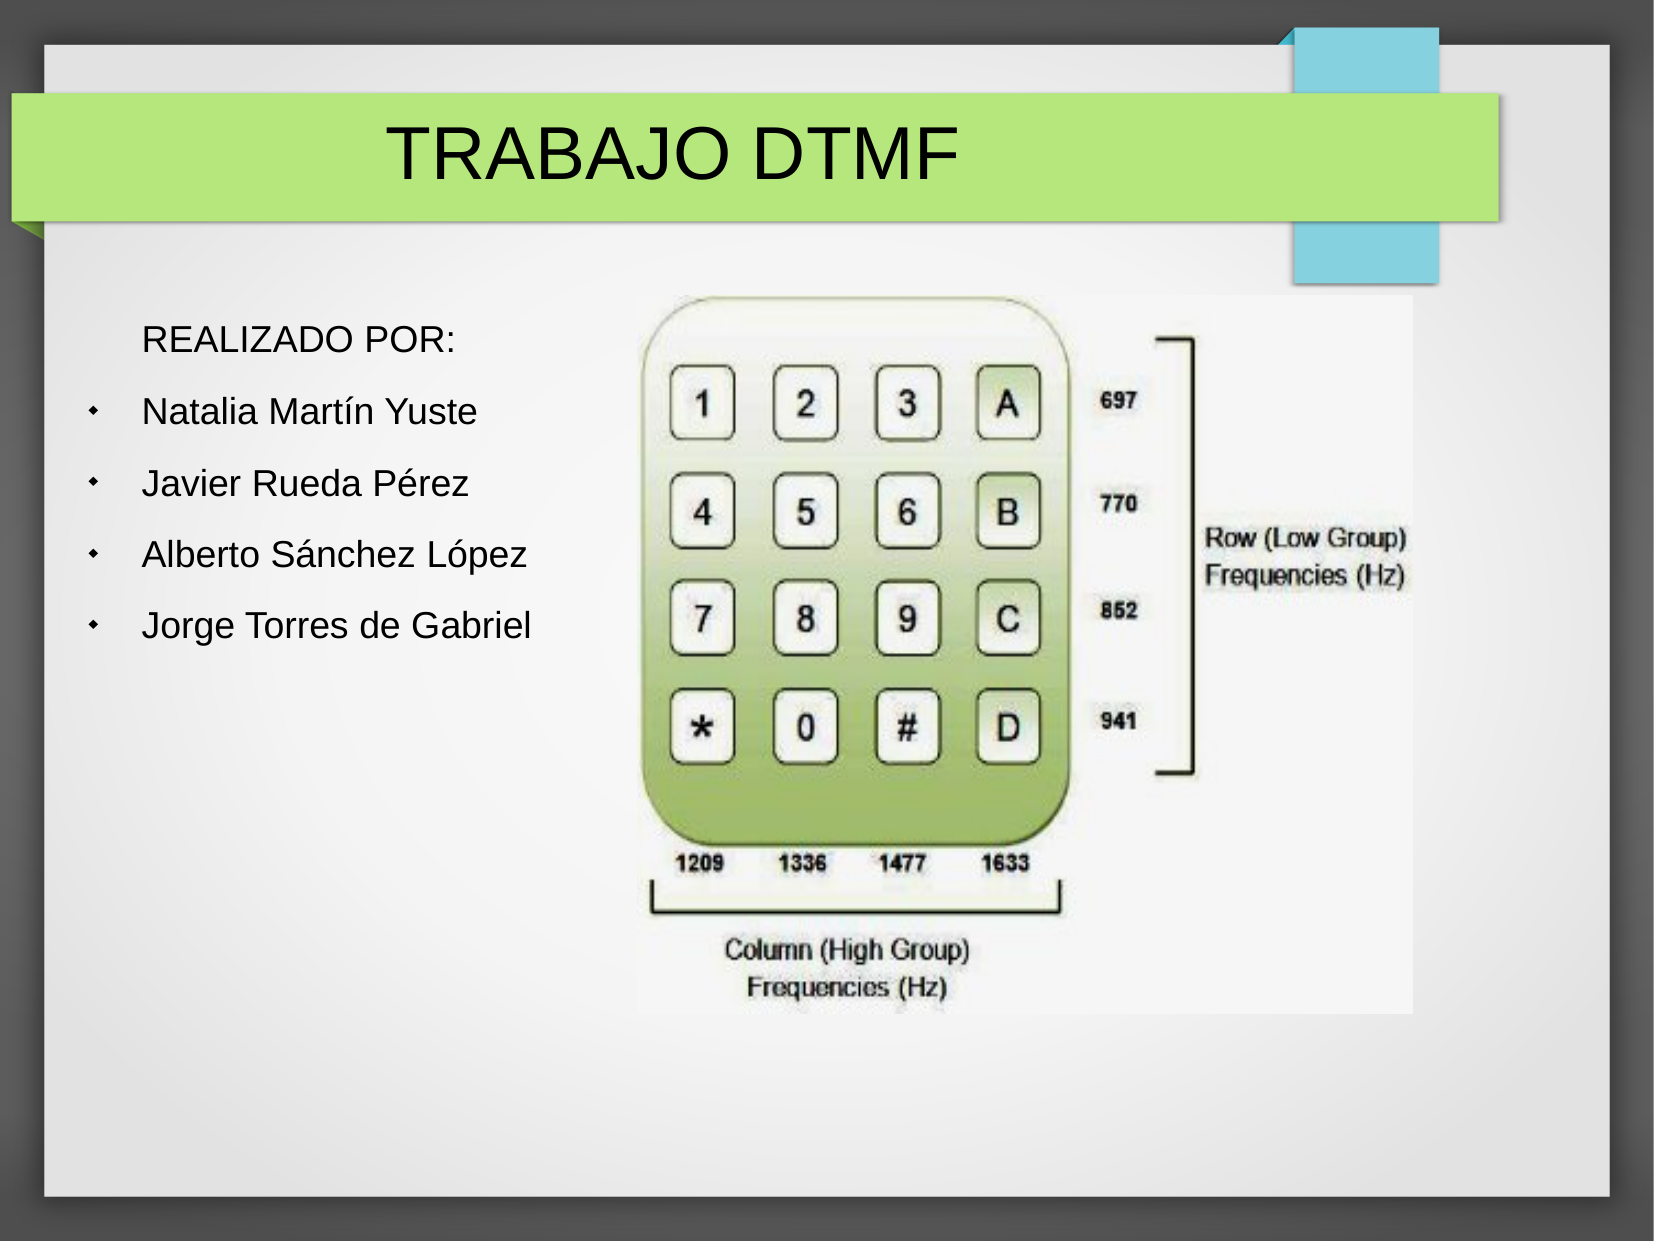

# TRABAJO DTMF
REALIZADO POR:
Natalia Martín Yuste
Javier Rueda Pérez
Alberto Sánchez López
Jorge Torres de Gabriel